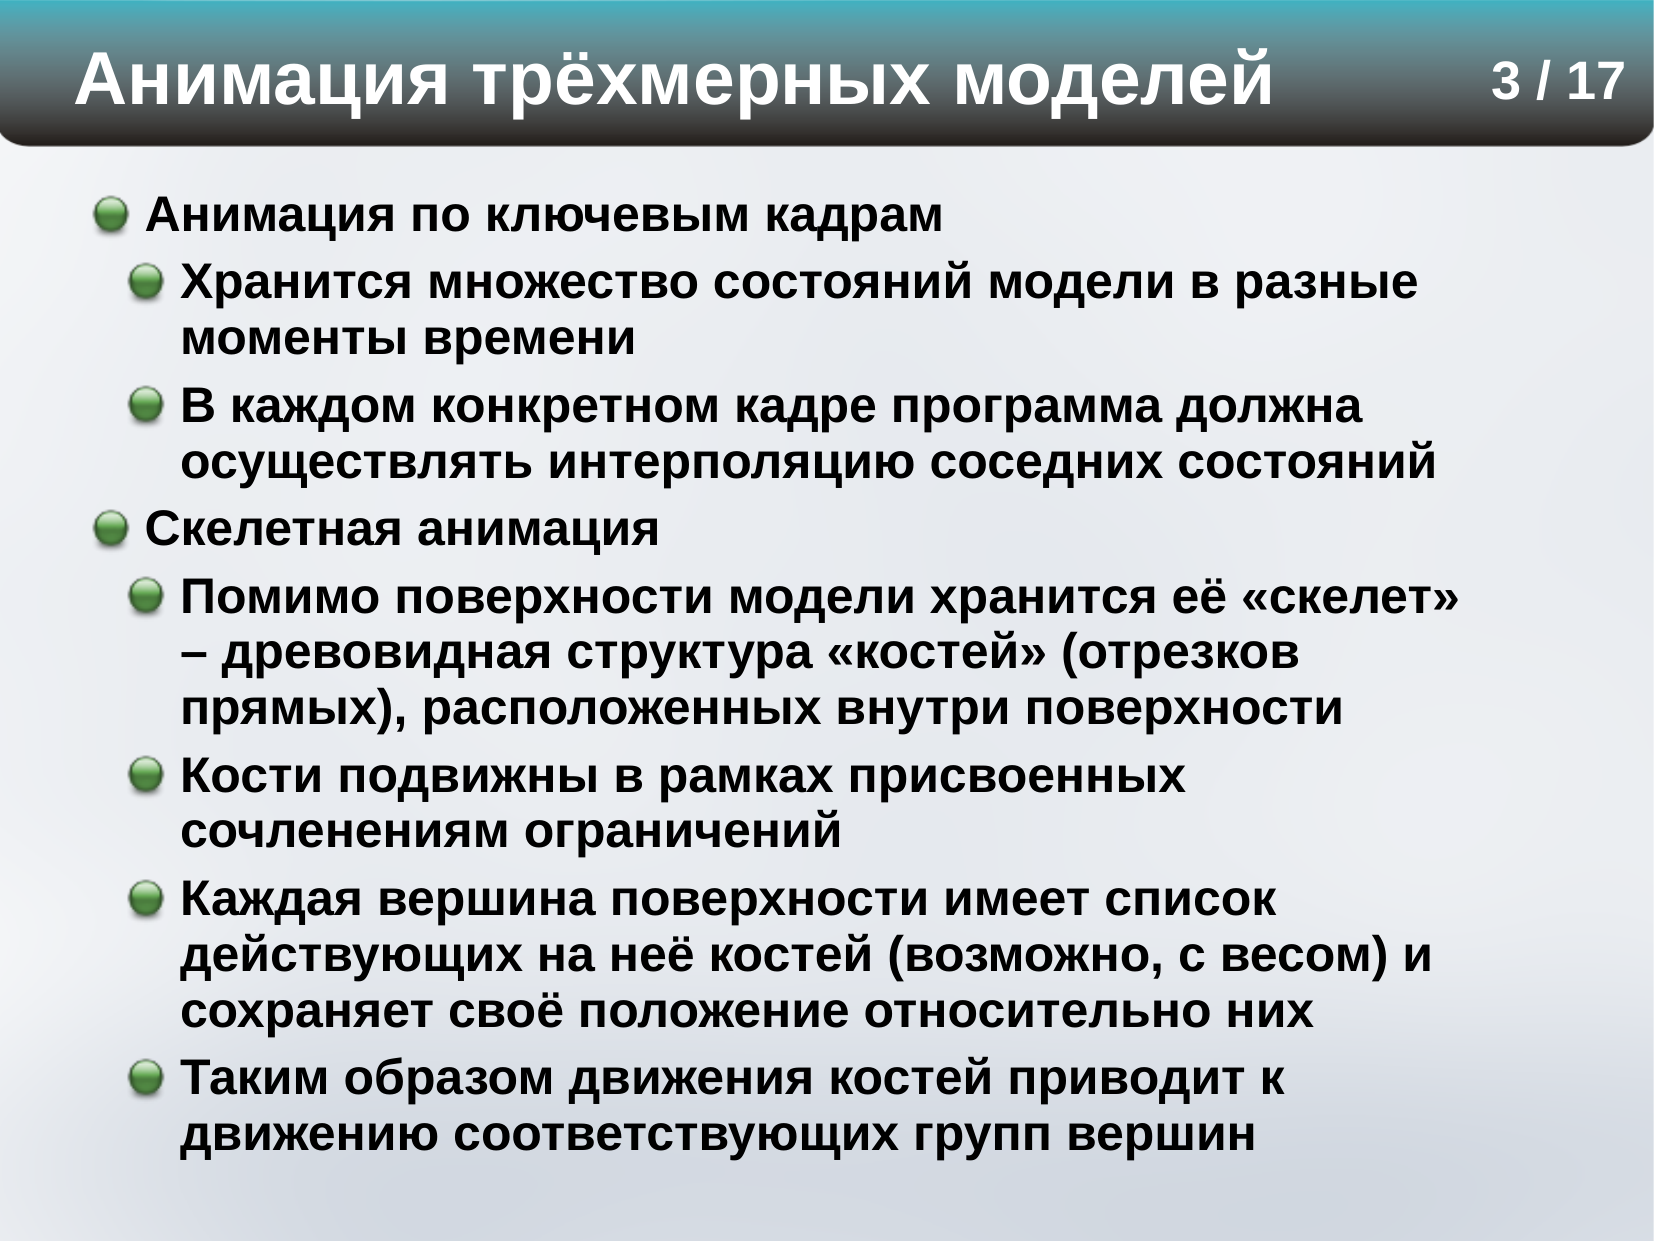

Анимация трёхмерных моделей
Анимация по ключевым кадрам
Хранится множество состояний модели в разные моменты времени
В каждом конкретном кадре программа должна осуществлять интерполяцию соседних состояний
Скелетная анимация
Помимо поверхности модели хранится её «скелет» – древовидная структура «костей» (отрезков прямых), расположенных внутри поверхности
Кости подвижны в рамках присвоенных сочленениям ограничений
Каждая вершина поверхности имеет список действующих на неё костей (возможно, с весом) и сохраняет своё положение относительно них
Таким образом движения костей приводит к движению соответствующих групп вершин